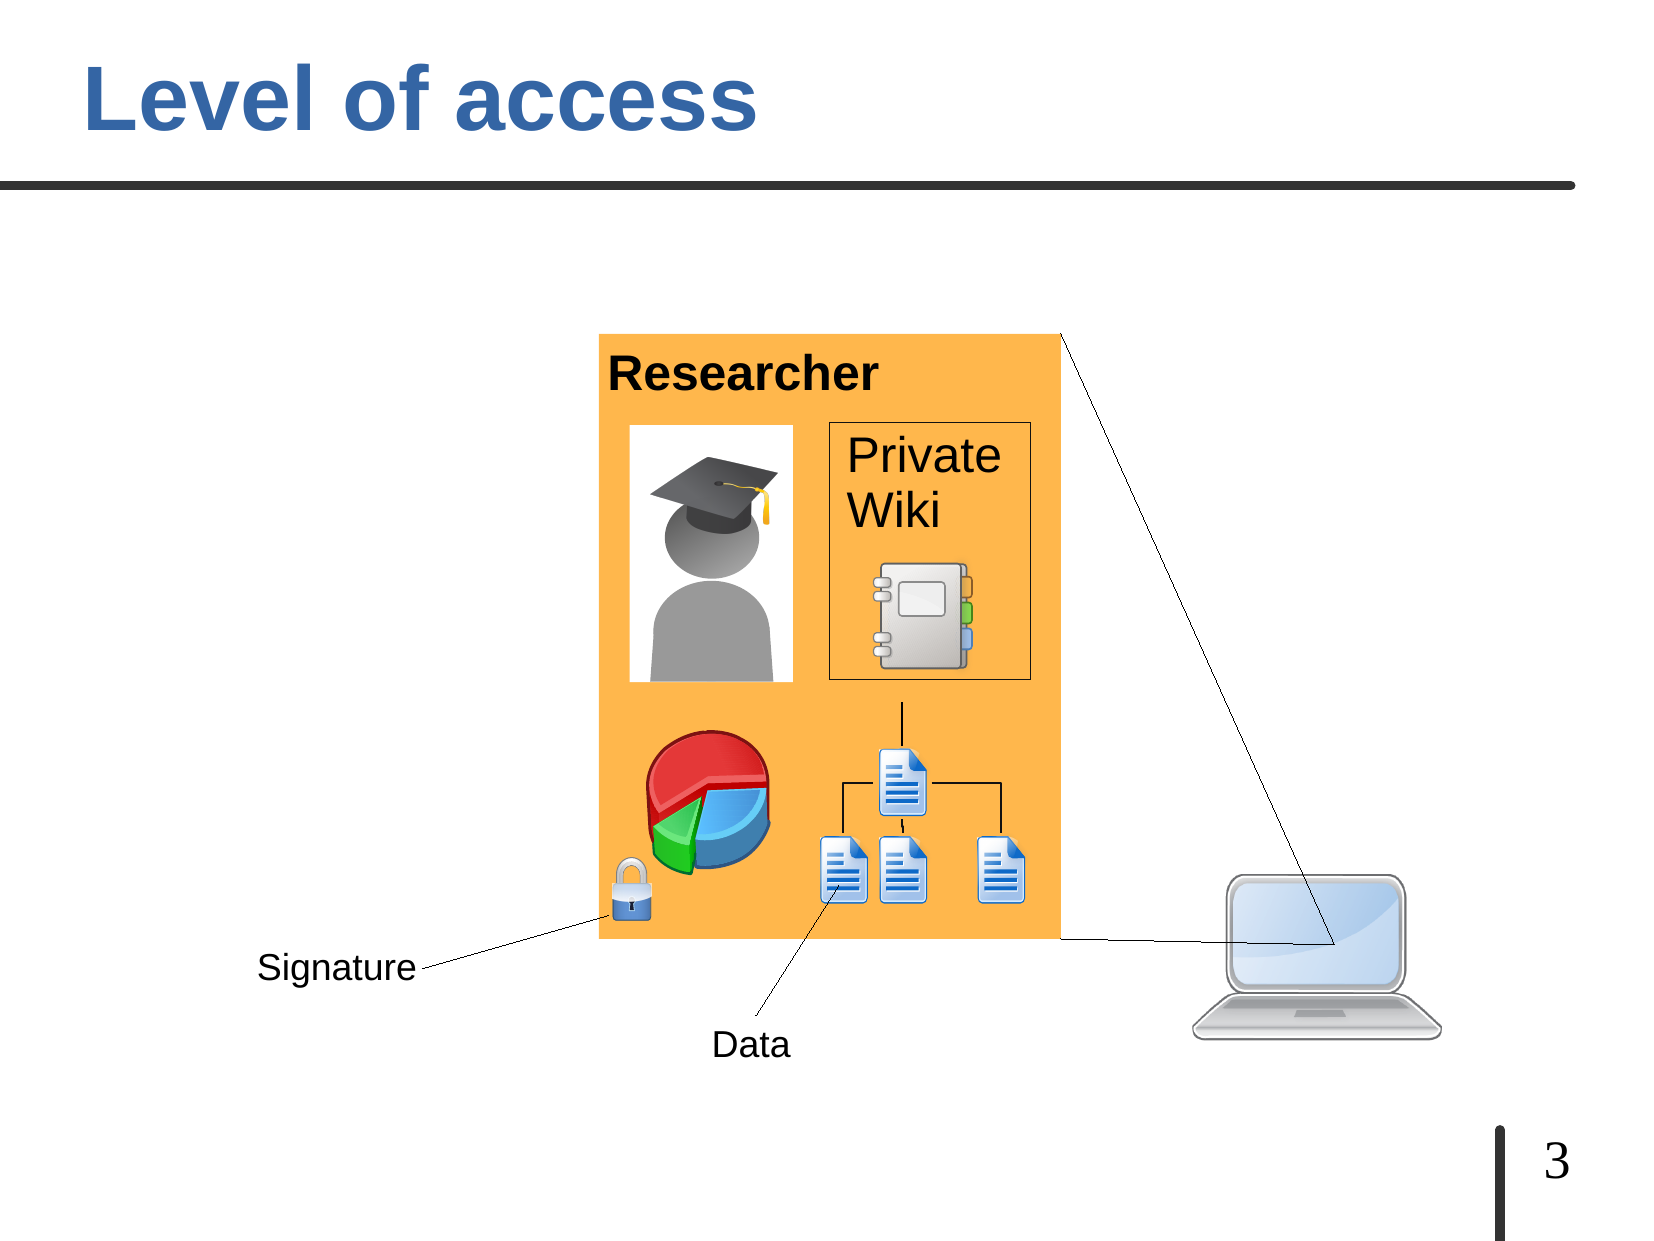

# Level of access
Researcher
Private
Wiki
Signature
Data
3